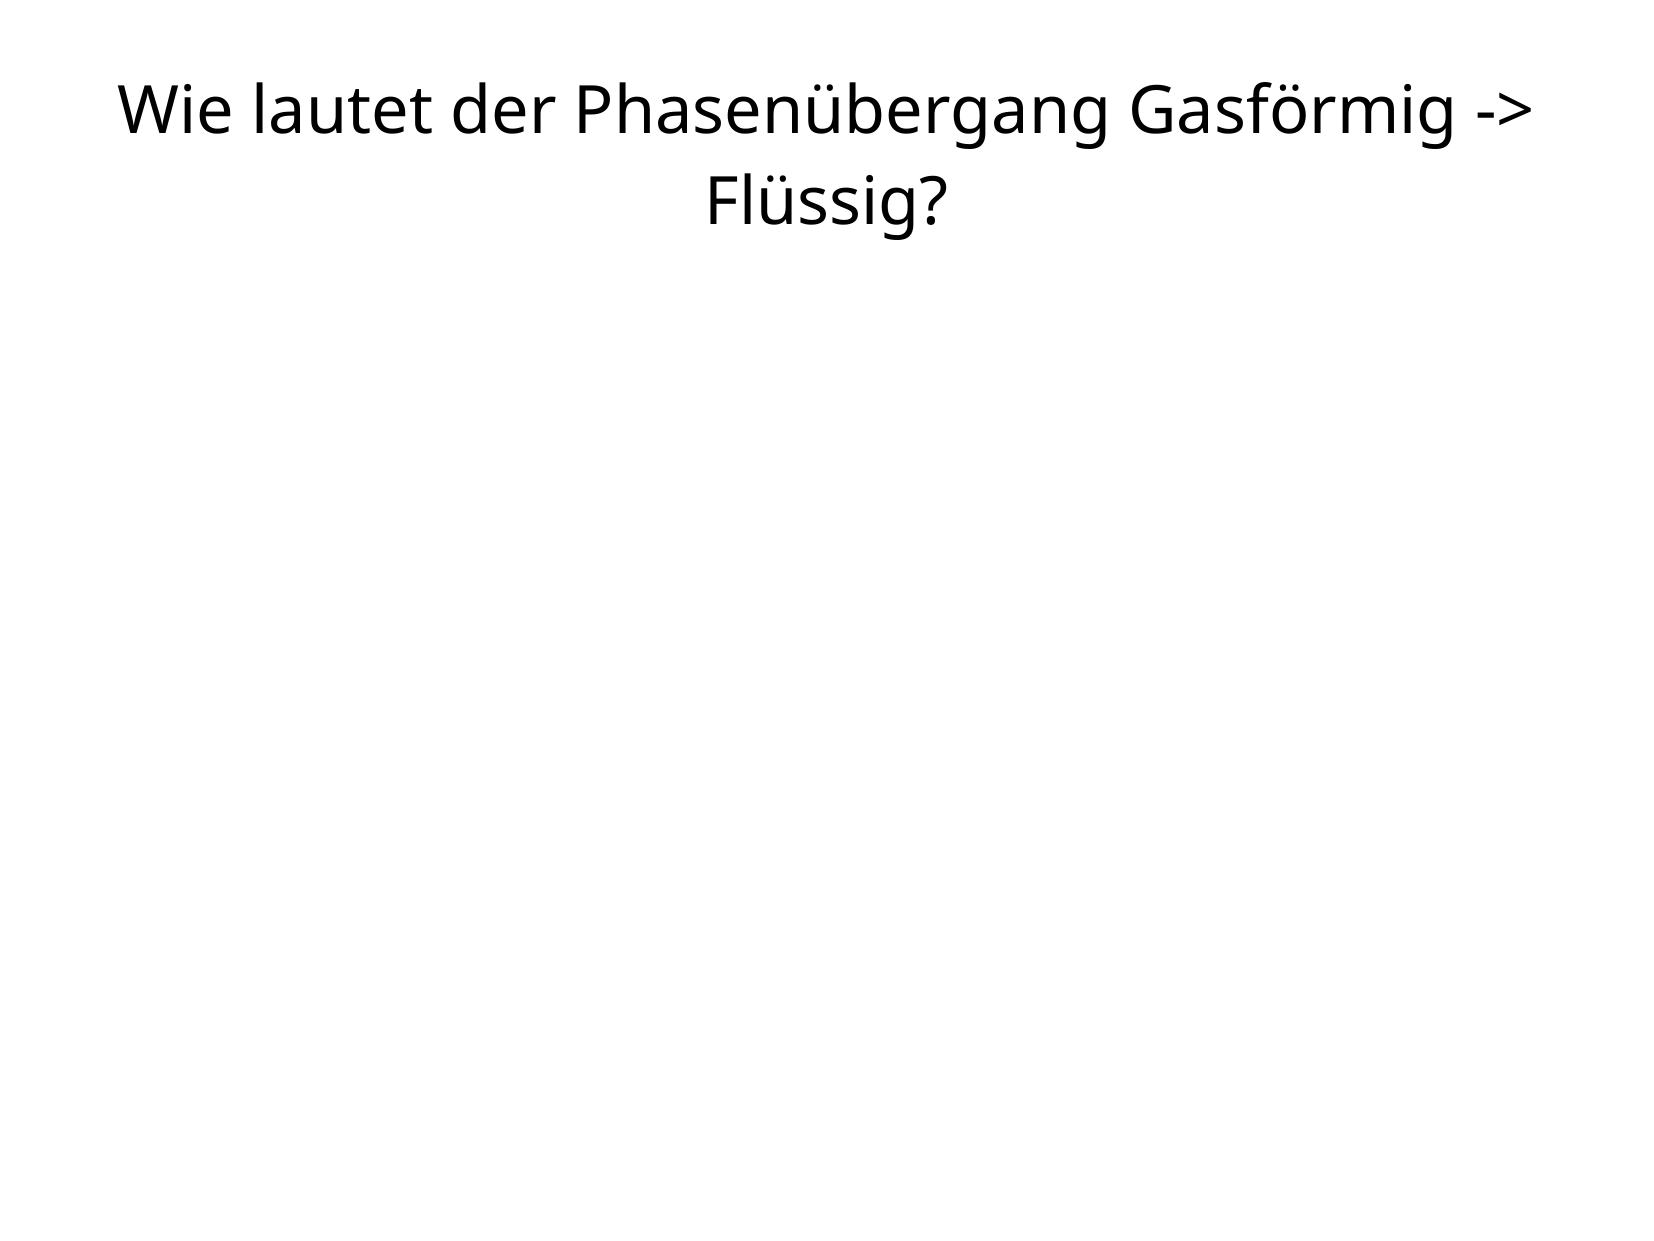

# Wie lautet der Phasenübergang Gasförmig -> Flüssig?